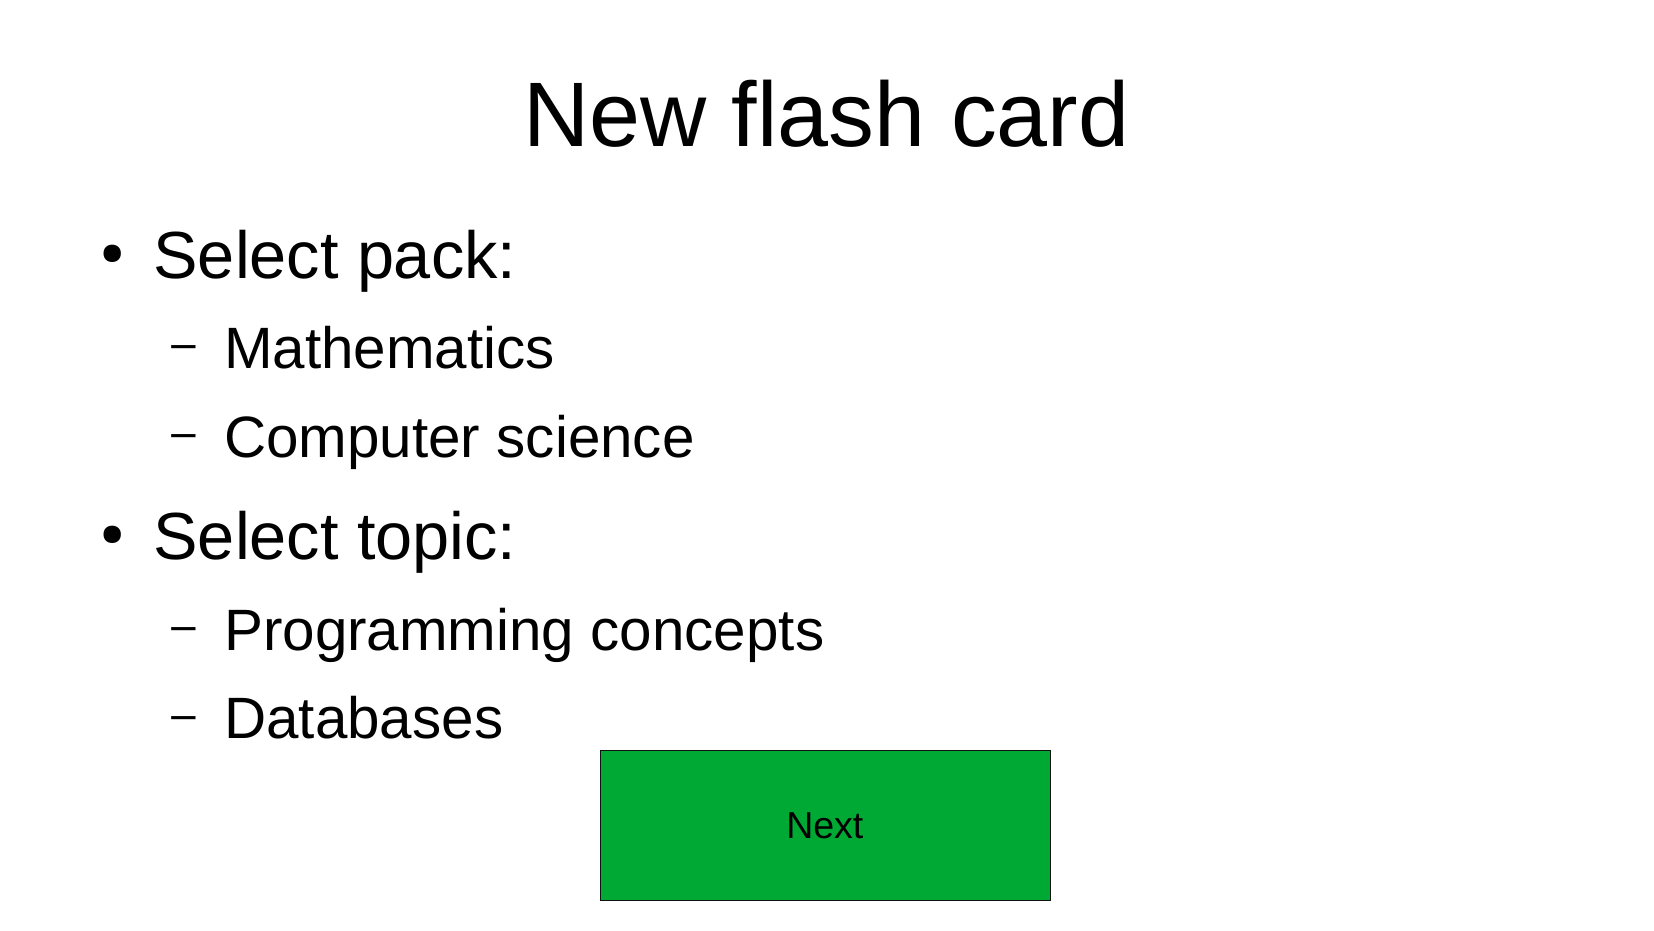

# New flash card
Select pack:
Mathematics
Computer science
Select topic:
Programming concepts
Databases
Next